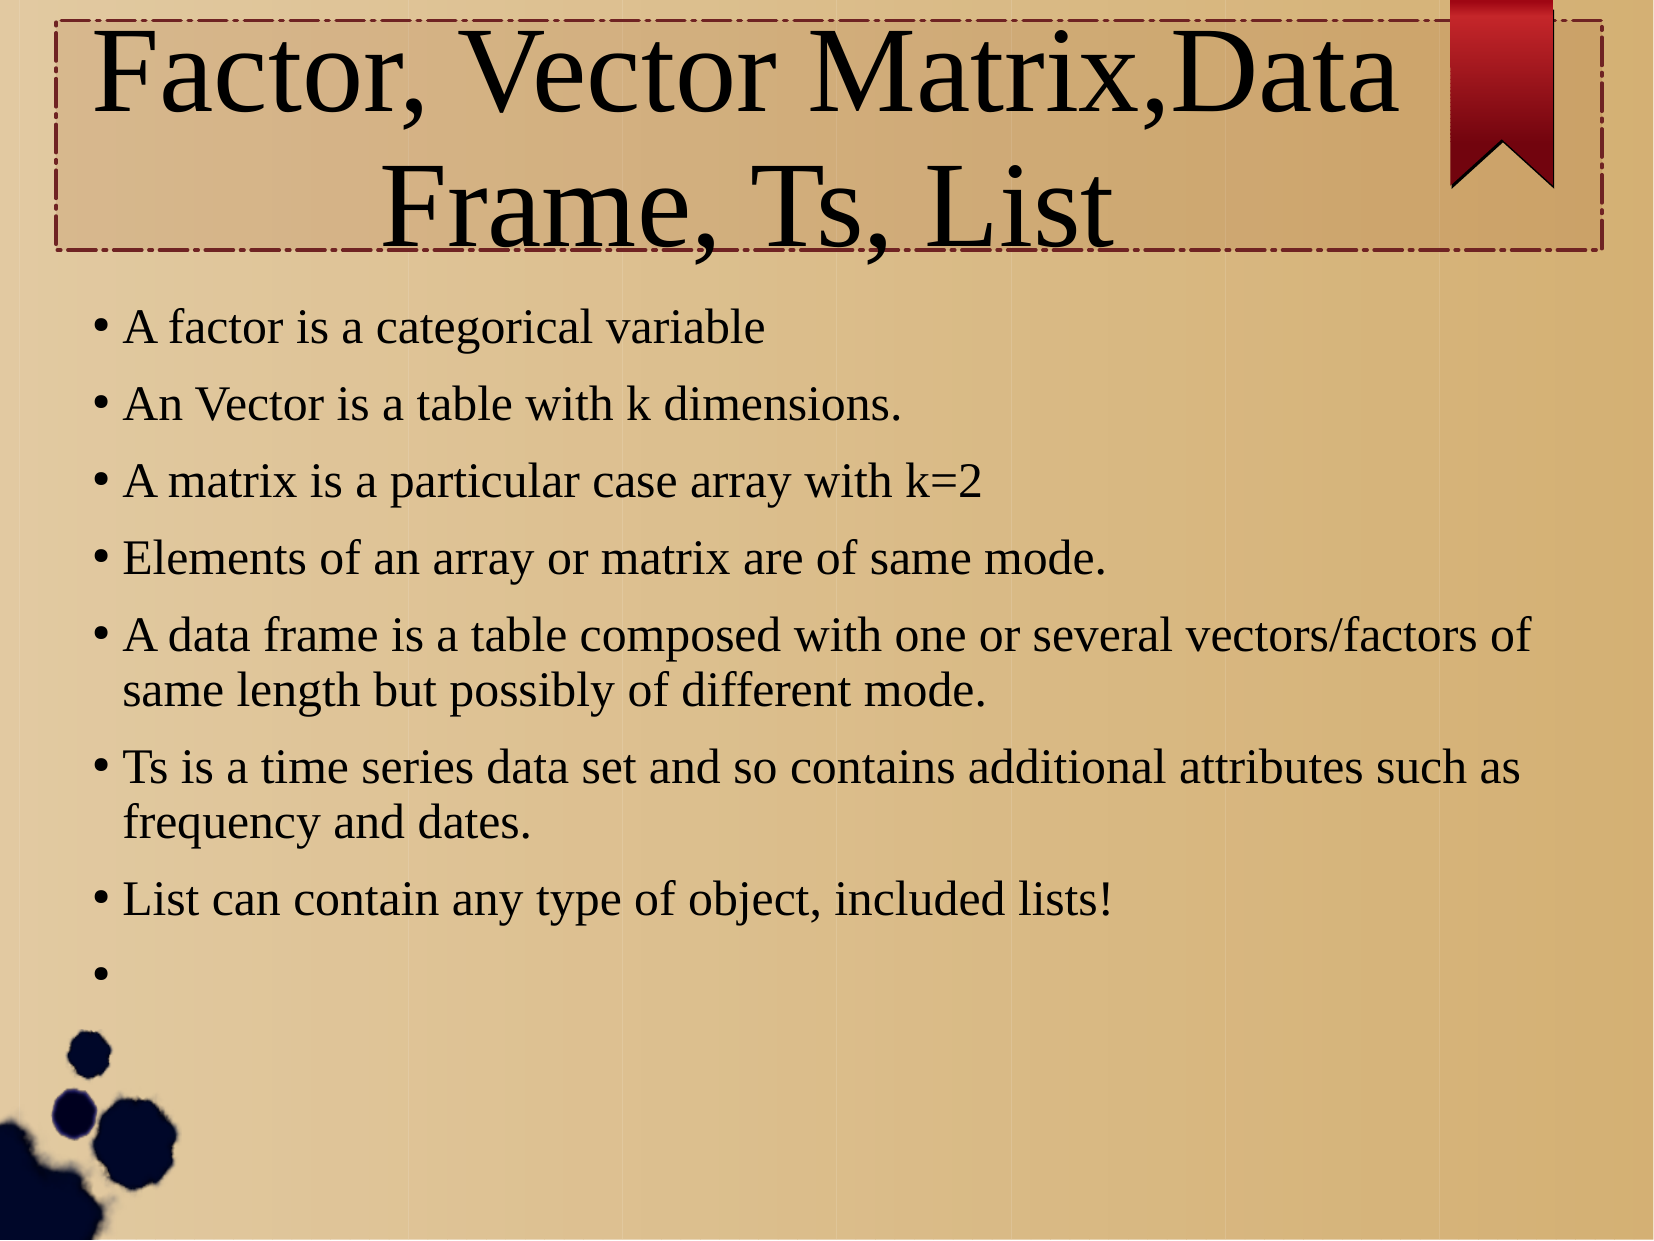

# Factor, Vector Matrix,Data Frame, Ts, List
A factor is a categorical variable
An Vector is a table with k dimensions.
A matrix is a particular case array with k=2
Elements of an array or matrix are of same mode.
A data frame is a table composed with one or several vectors/factors of same length but possibly of different mode.
Ts is a time series data set and so contains additional attributes such as frequency and dates.
List can contain any type of object, included lists!